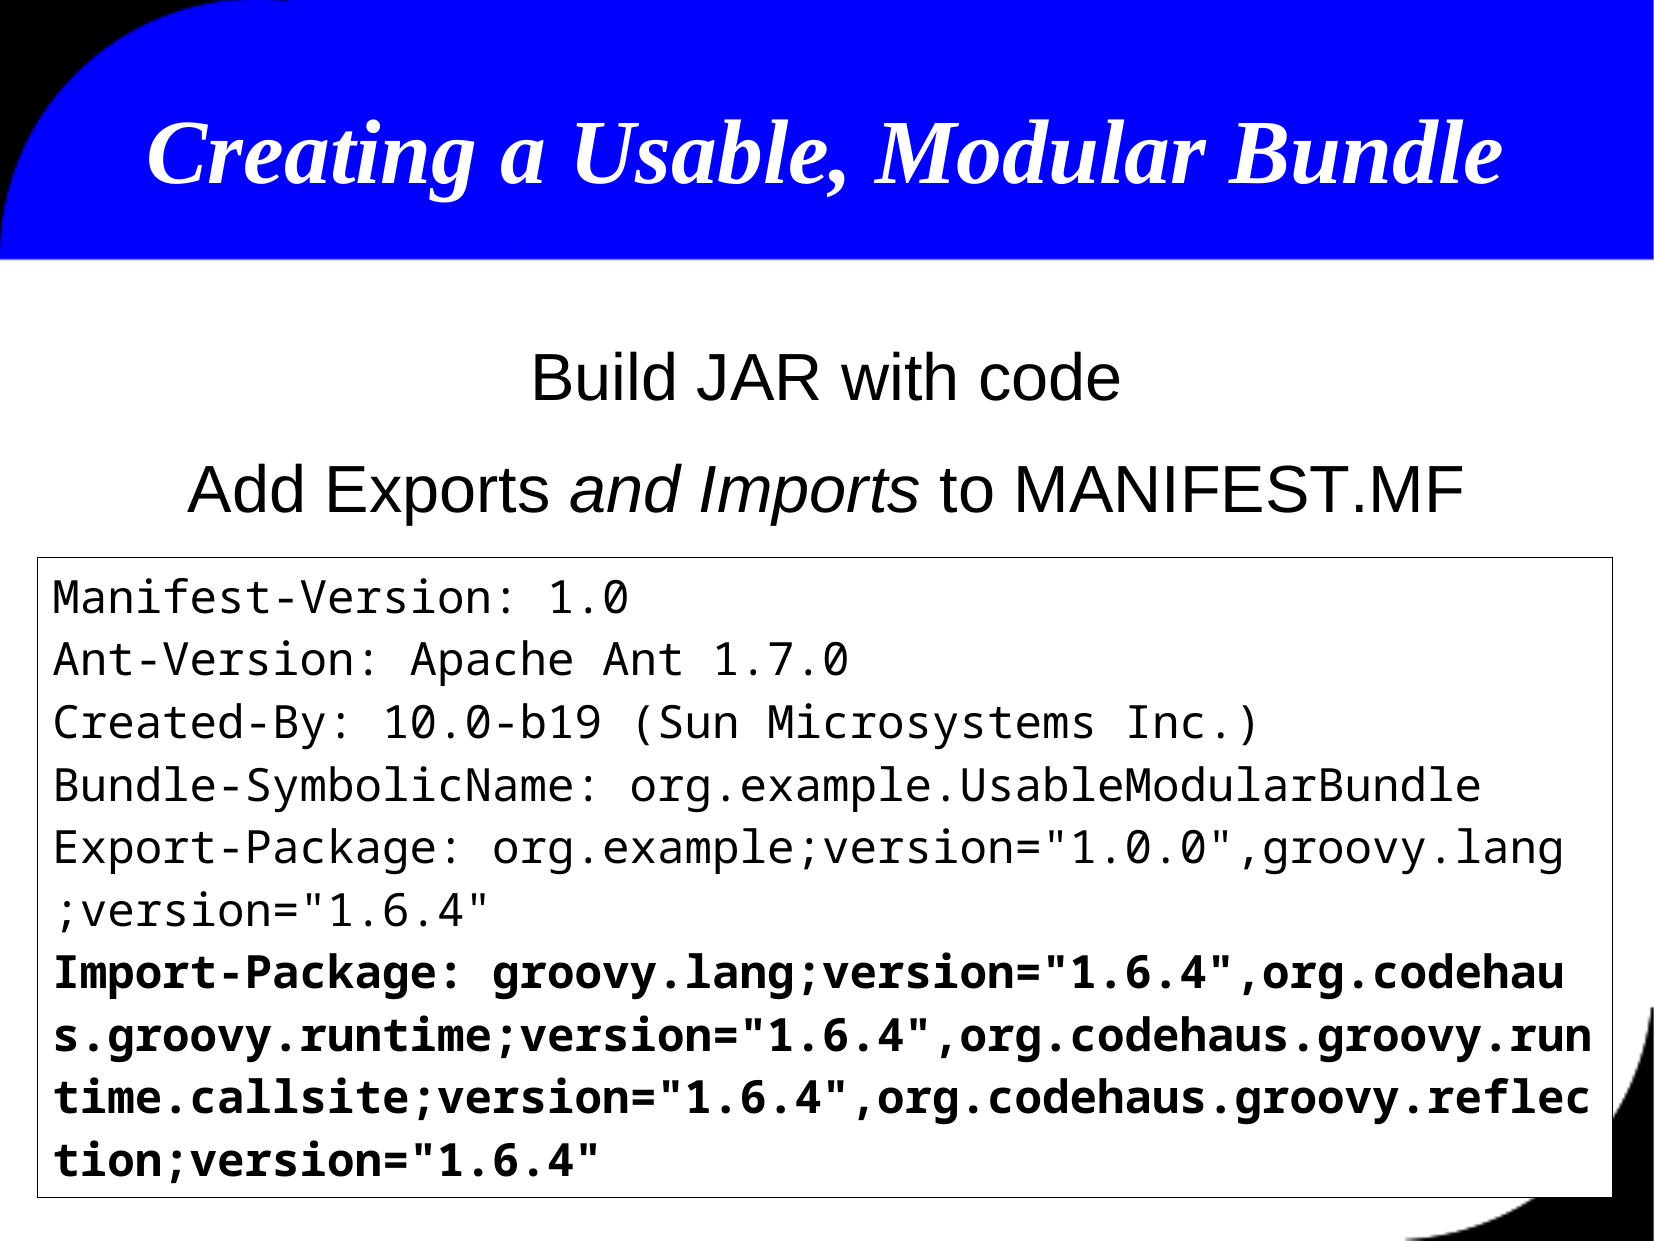

# Creating a Usable, Modular Bundle
Build JAR with code
Add Exports and Imports to MANIFEST.MF
| Manifest-Version: 1.0 Ant-Version: Apache Ant 1.7.0 Created-By: 10.0-b19 (Sun Microsystems Inc.) Bundle-SymbolicName: org.example.UsableModularBundle Export-Package: org.example;version="1.0.0",groovy.lang ;version="1.6.4" Import-Package: groovy.lang;version="1.6.4",org.codehau s.groovy.runtime;version="1.6.4",org.codehaus.groovy.runtime.callsite;version="1.6.4",org.codehaus.groovy.reflection;version="1.6.4" |
| --- |